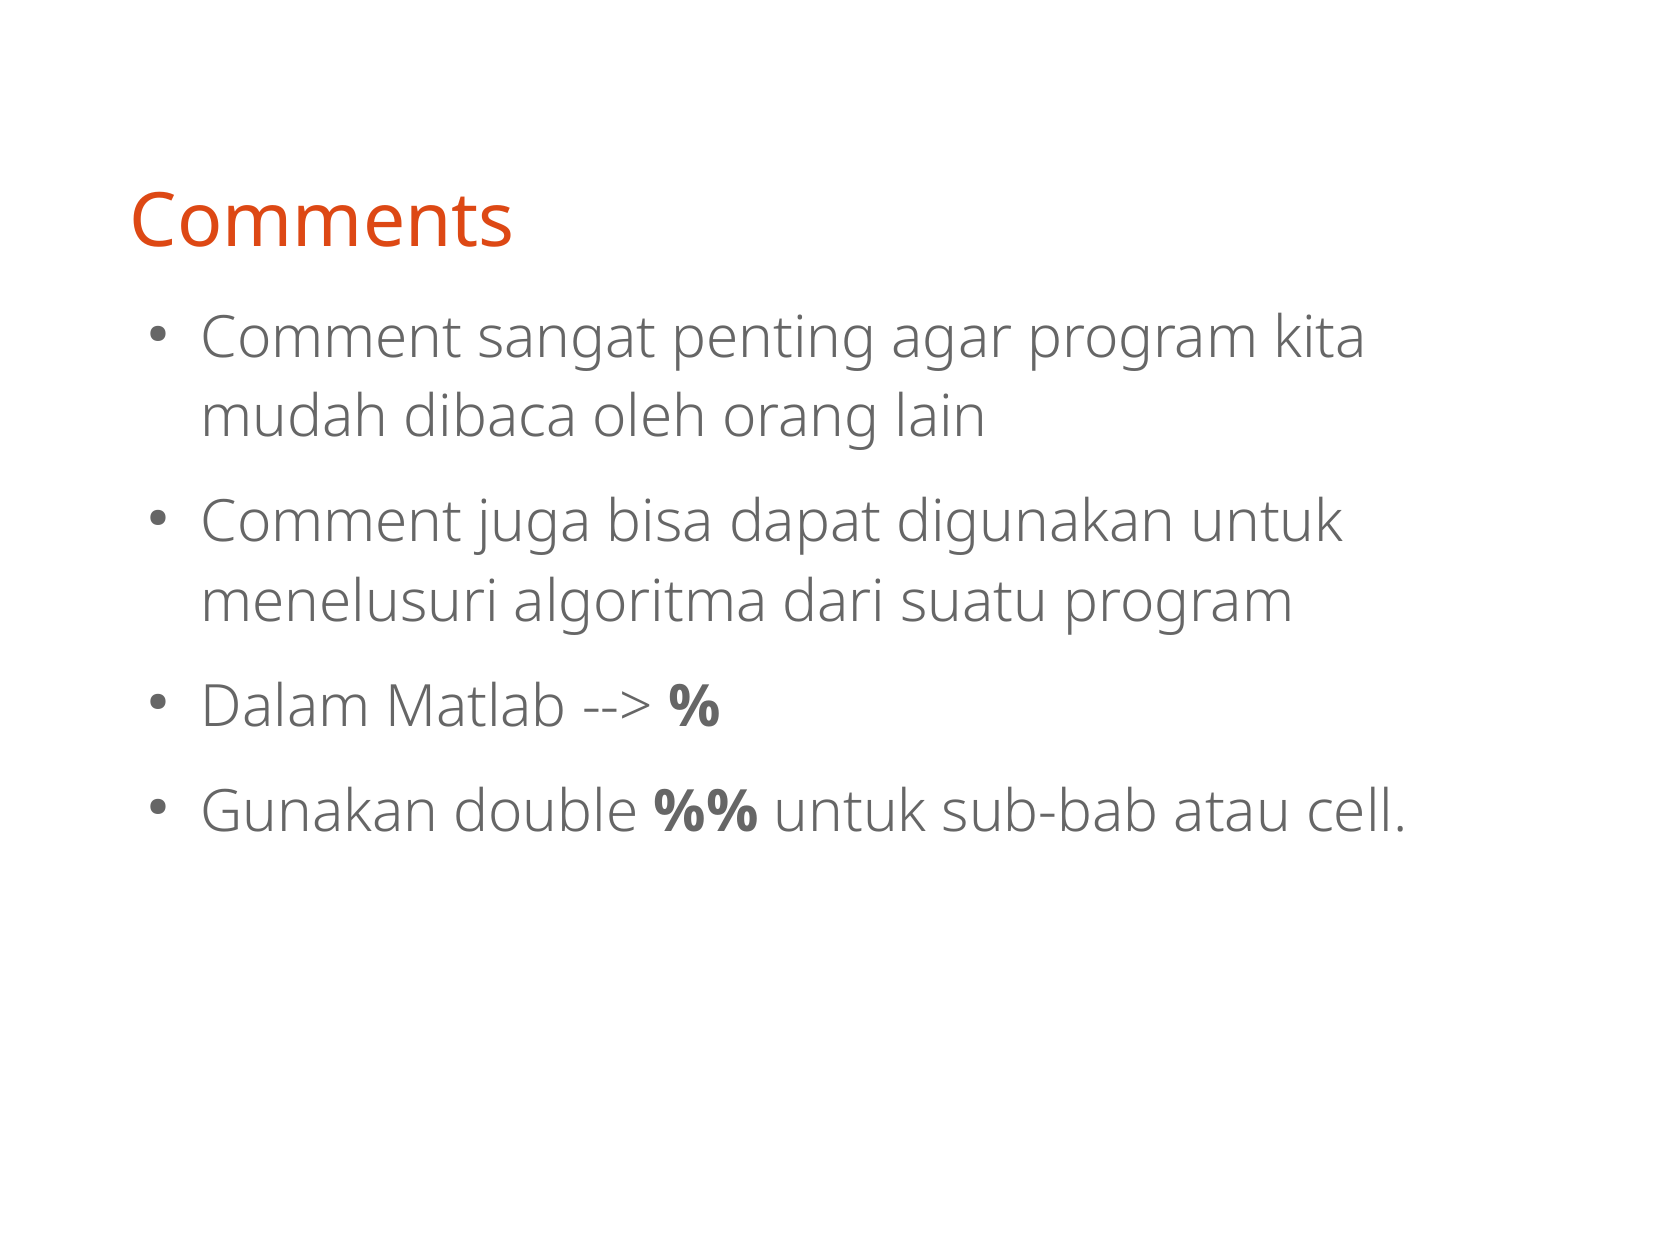

# Comments
Comment sangat penting agar program kita mudah dibaca oleh orang lain
Comment juga bisa dapat digunakan untuk menelusuri algoritma dari suatu program
Dalam Matlab --> %
Gunakan double %% untuk sub-bab atau cell.